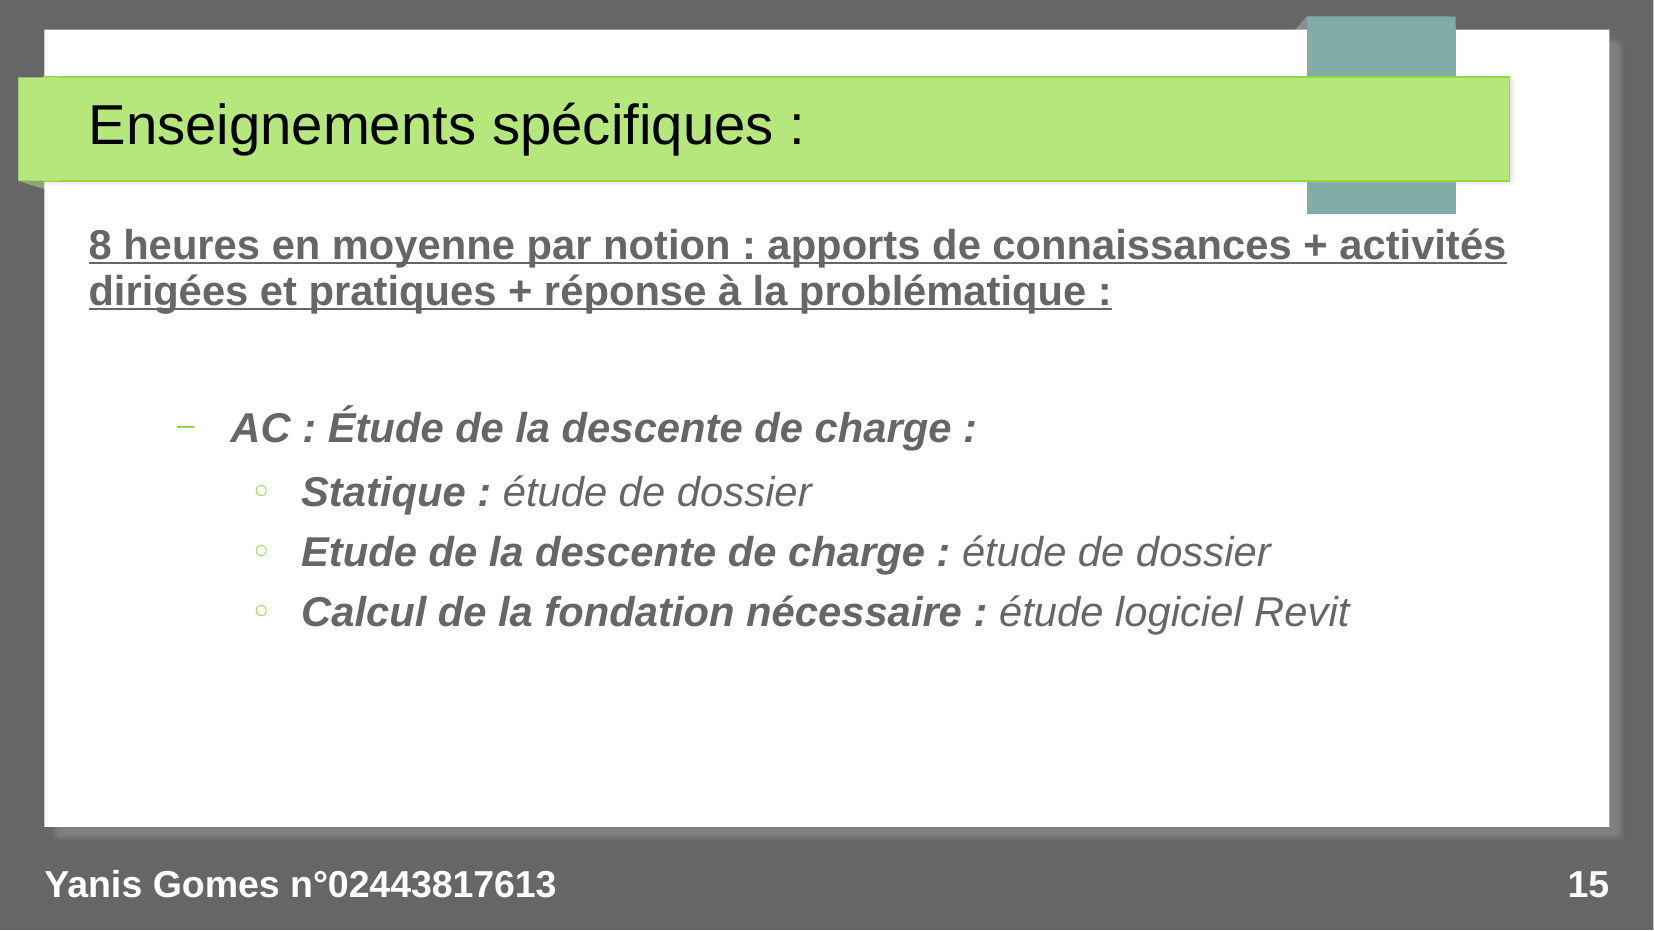

# Enseignements spécifiques :
8 heures en moyenne par notion : apports de connaissances + activités dirigées et pratiques + réponse à la problématique :
AC : Étude de la descente de charge :
Statique : étude de dossier
Etude de la descente de charge : étude de dossier
Calcul de la fondation nécessaire : étude logiciel Revit
Yanis Gomes n°02443817613